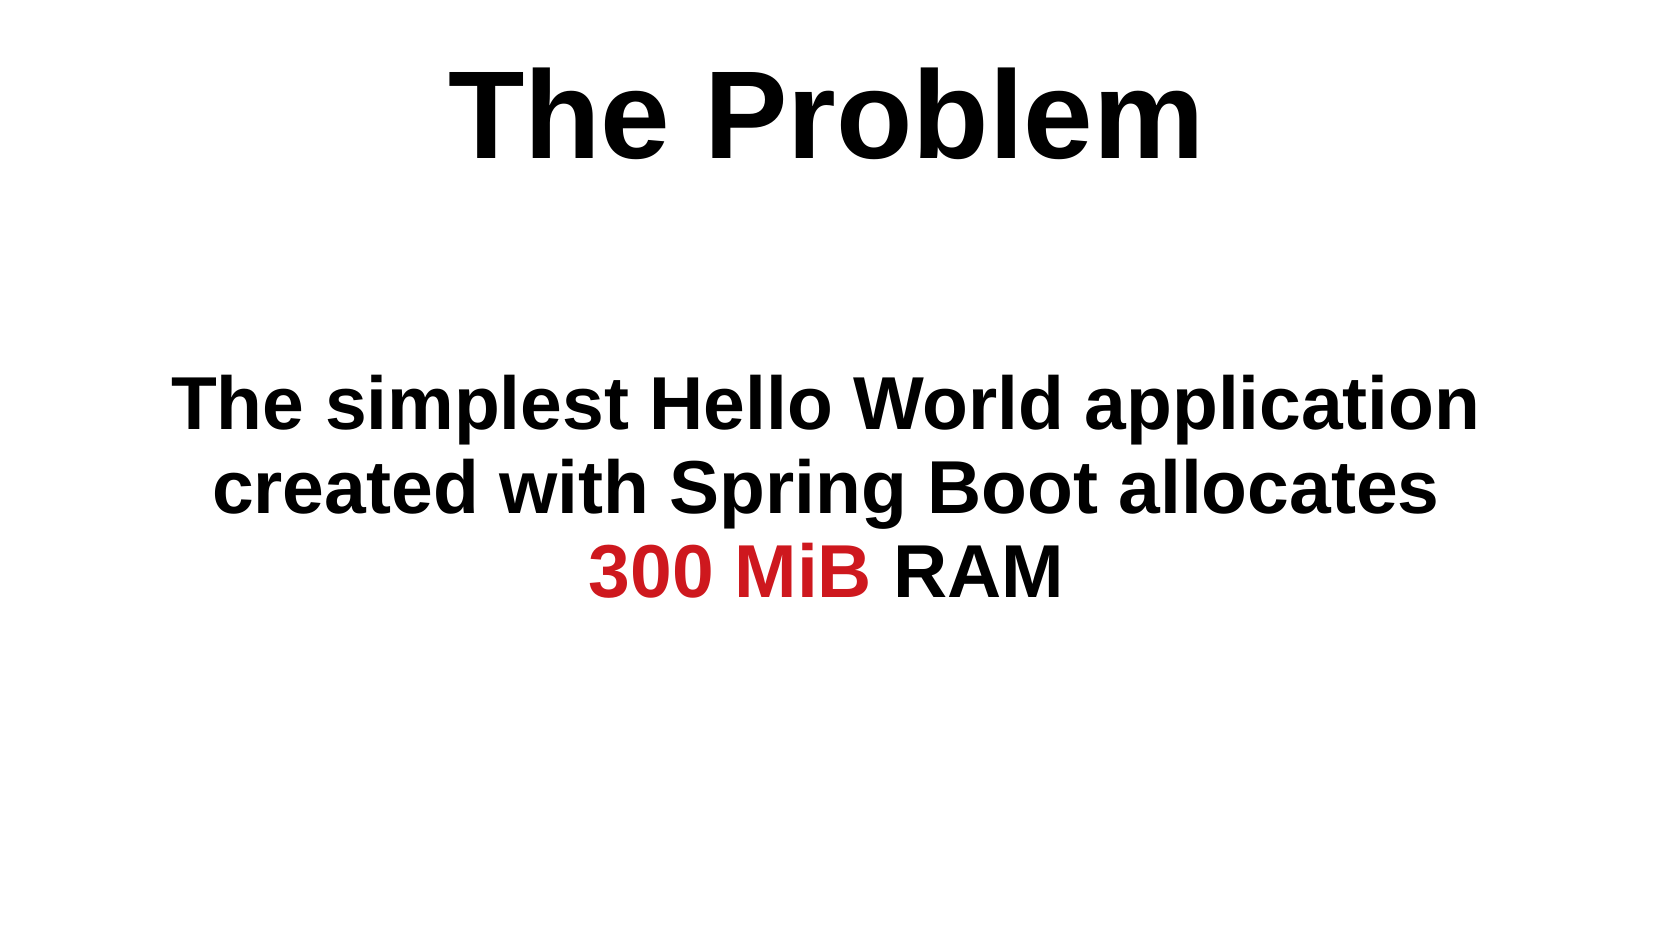

# The Problem
The simplest Hello World application created with Spring Boot allocates
300 MiB RAM